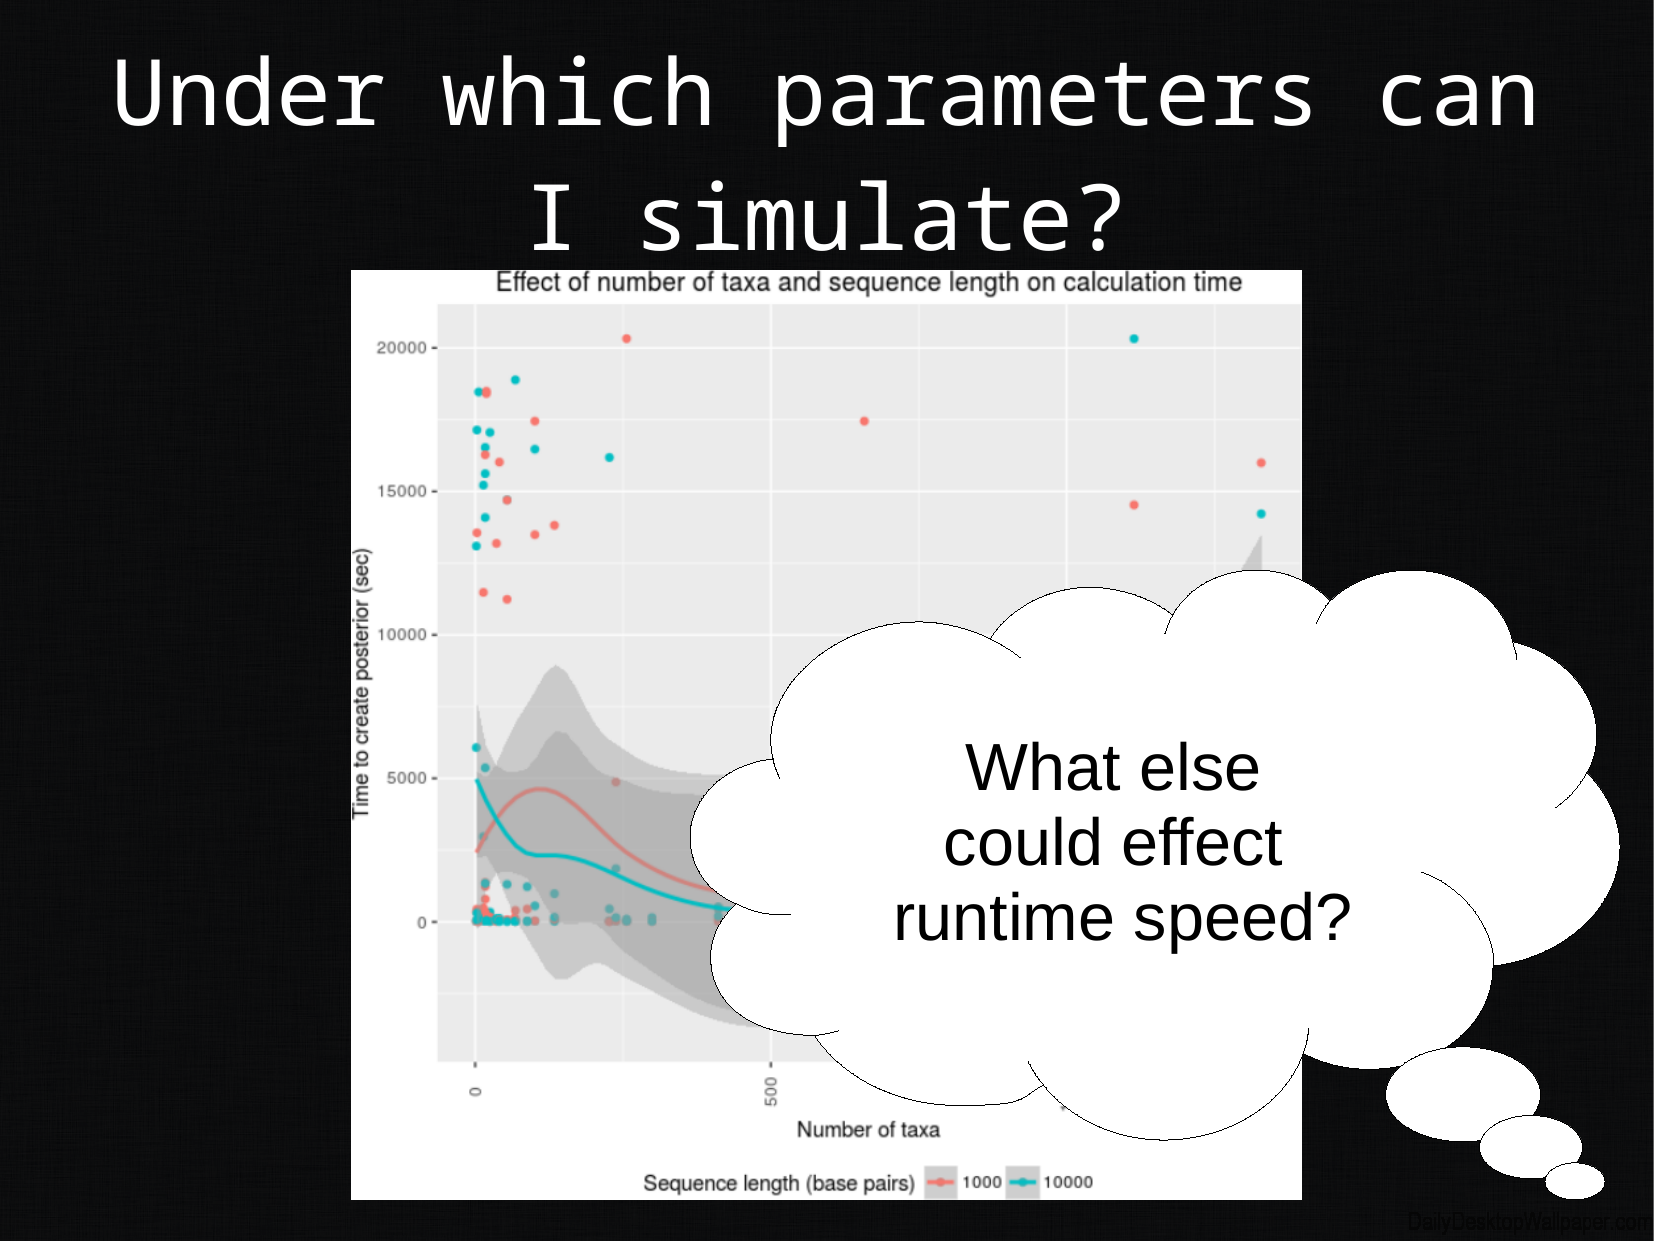

# Under which parameters can I simulate?
What else
could effect
runtime speed?